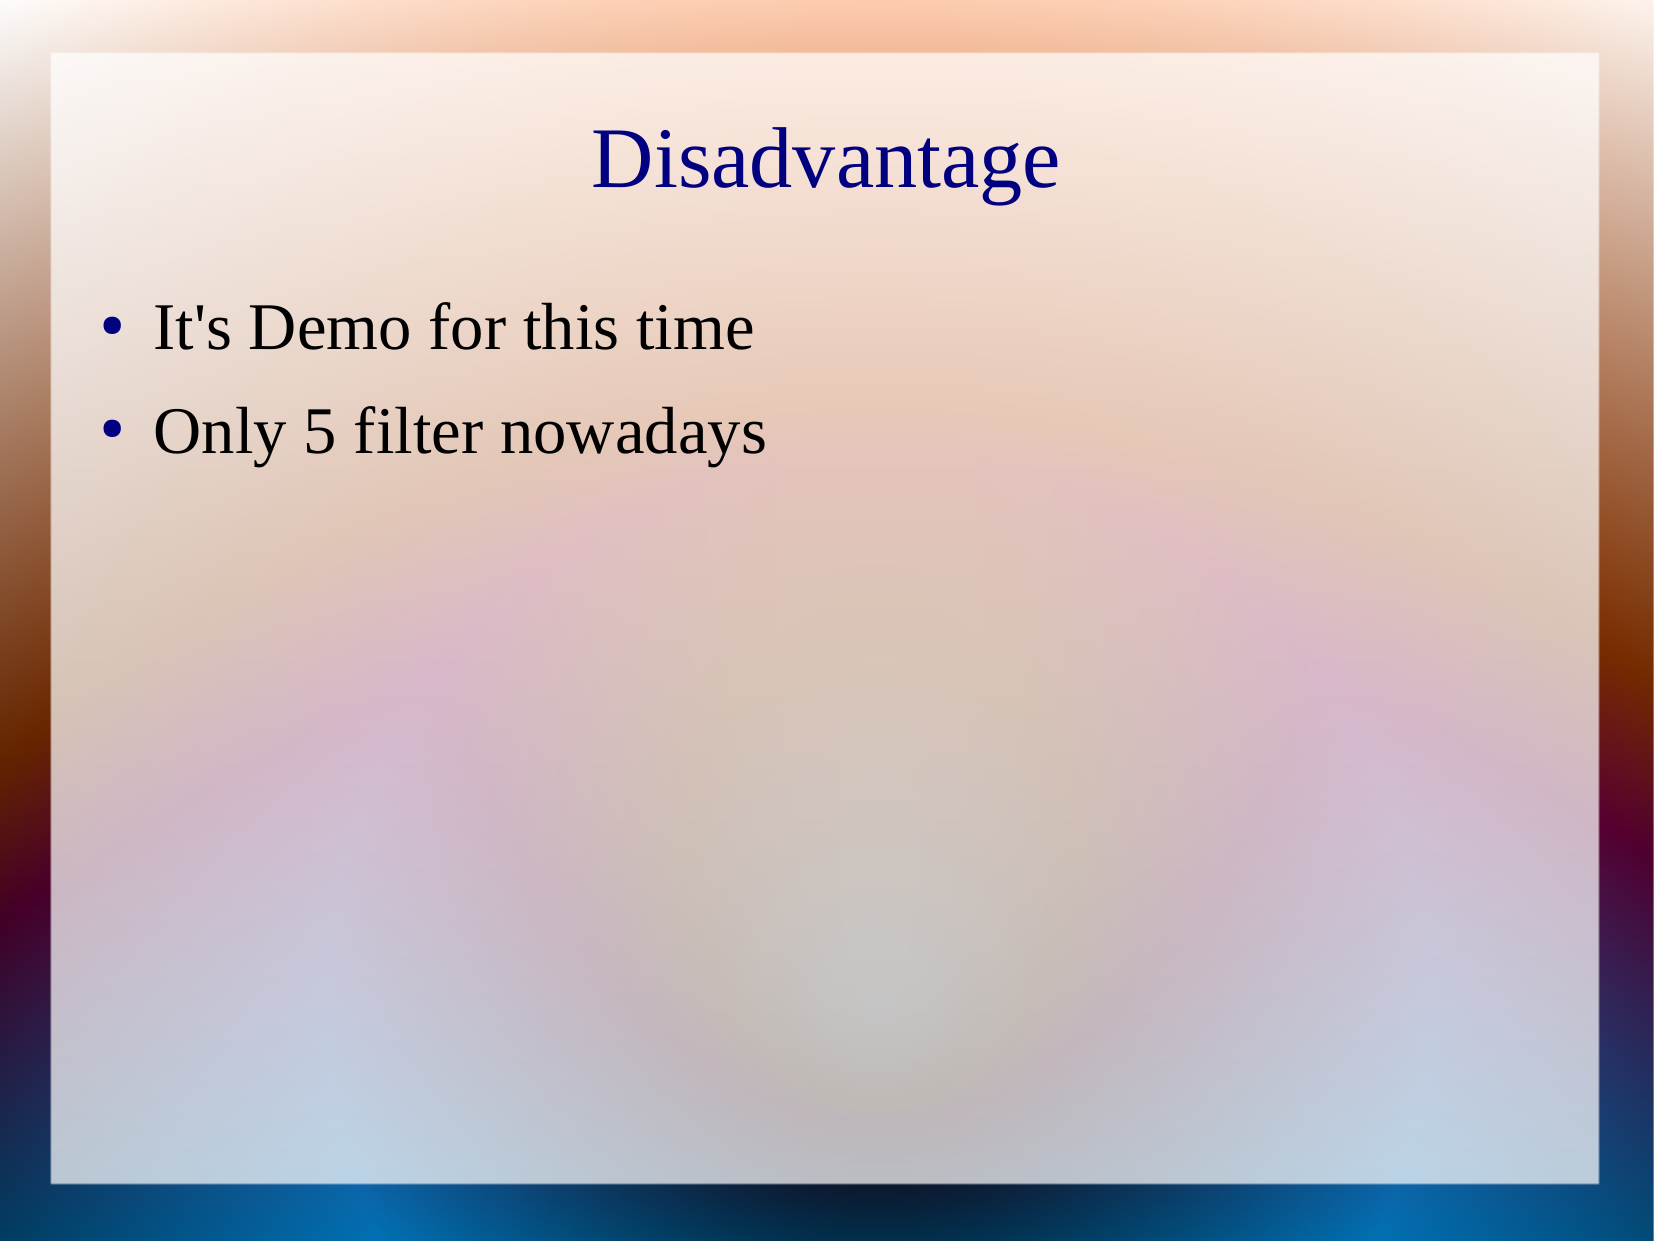

# Disadvantage
It's Demo for this time
Only 5 filter nowadays